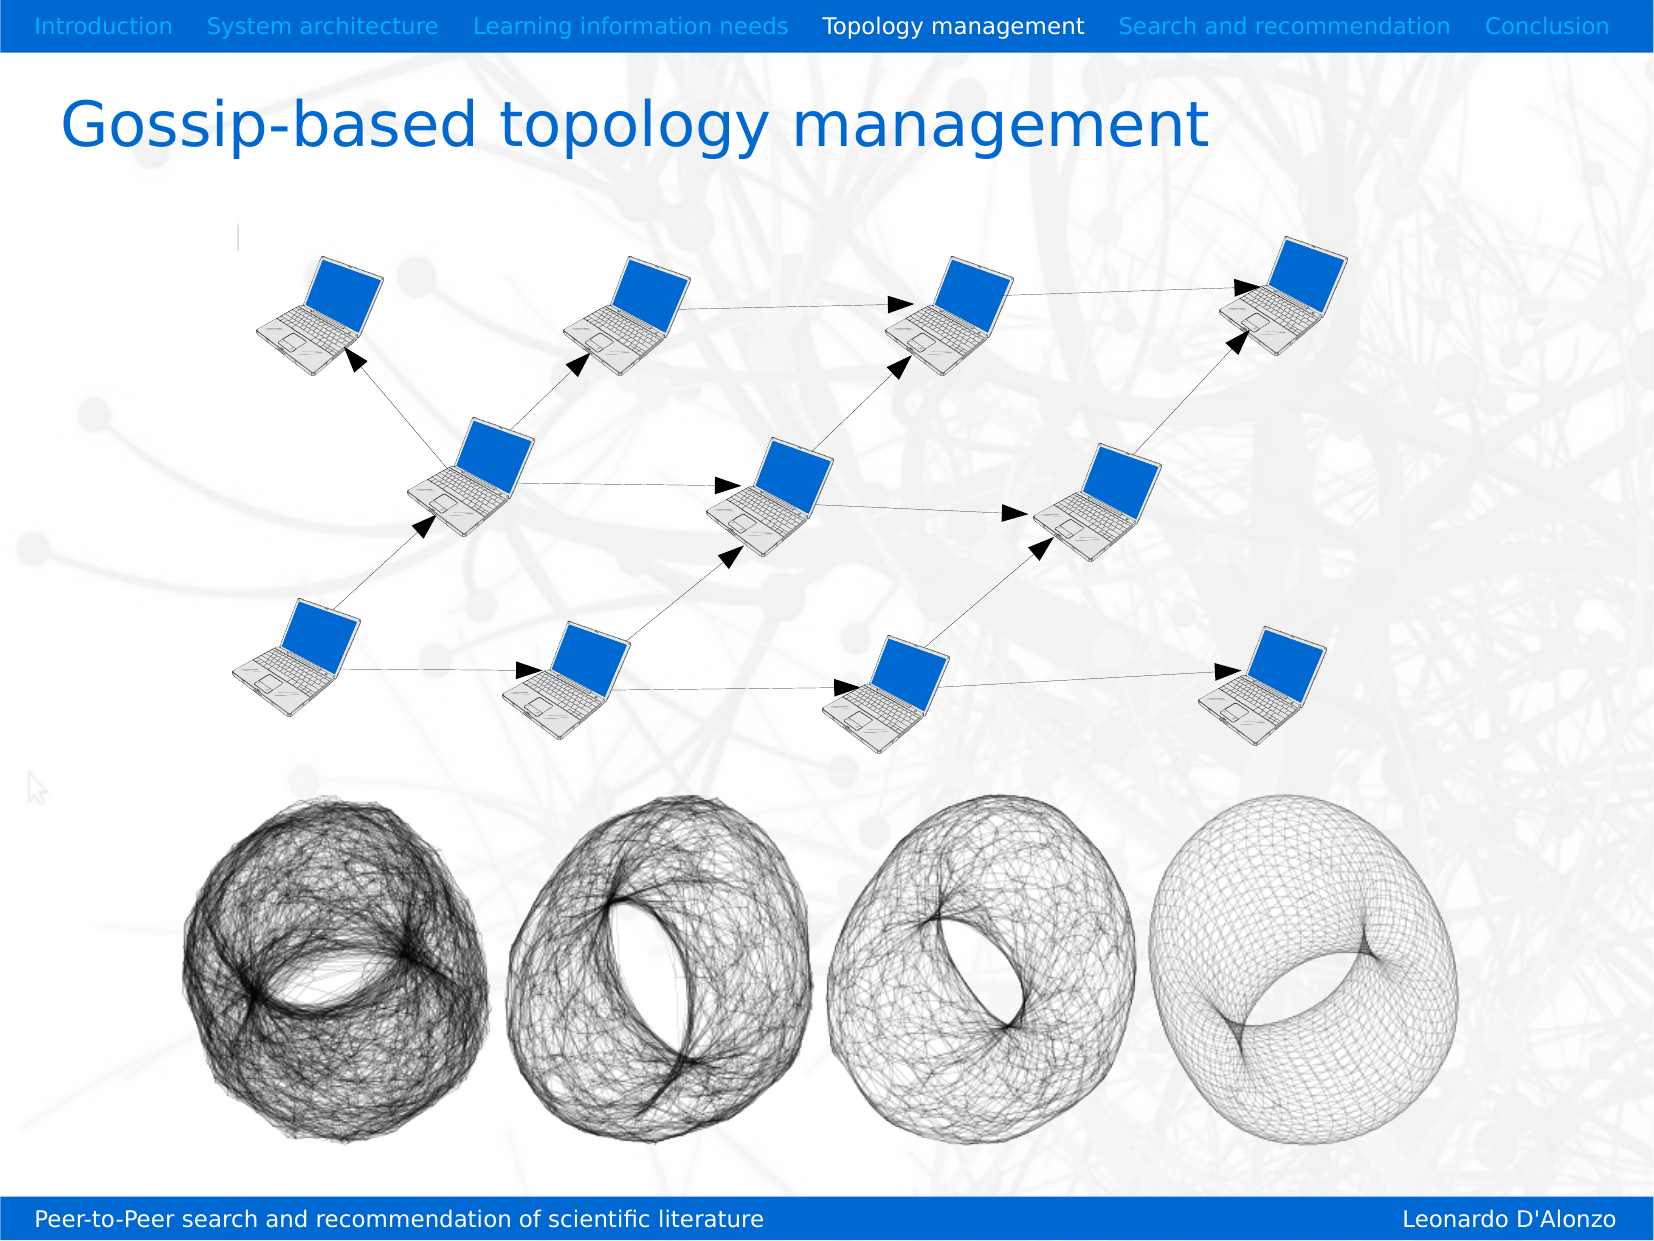

Introduction
System architecture
Learning information needs
Topology management
Search and recommendation
Conclusion
# Gossip-based topology management
Leonardo D'Alonzo
Peer-to-Peer search and recommendation of scientific literature